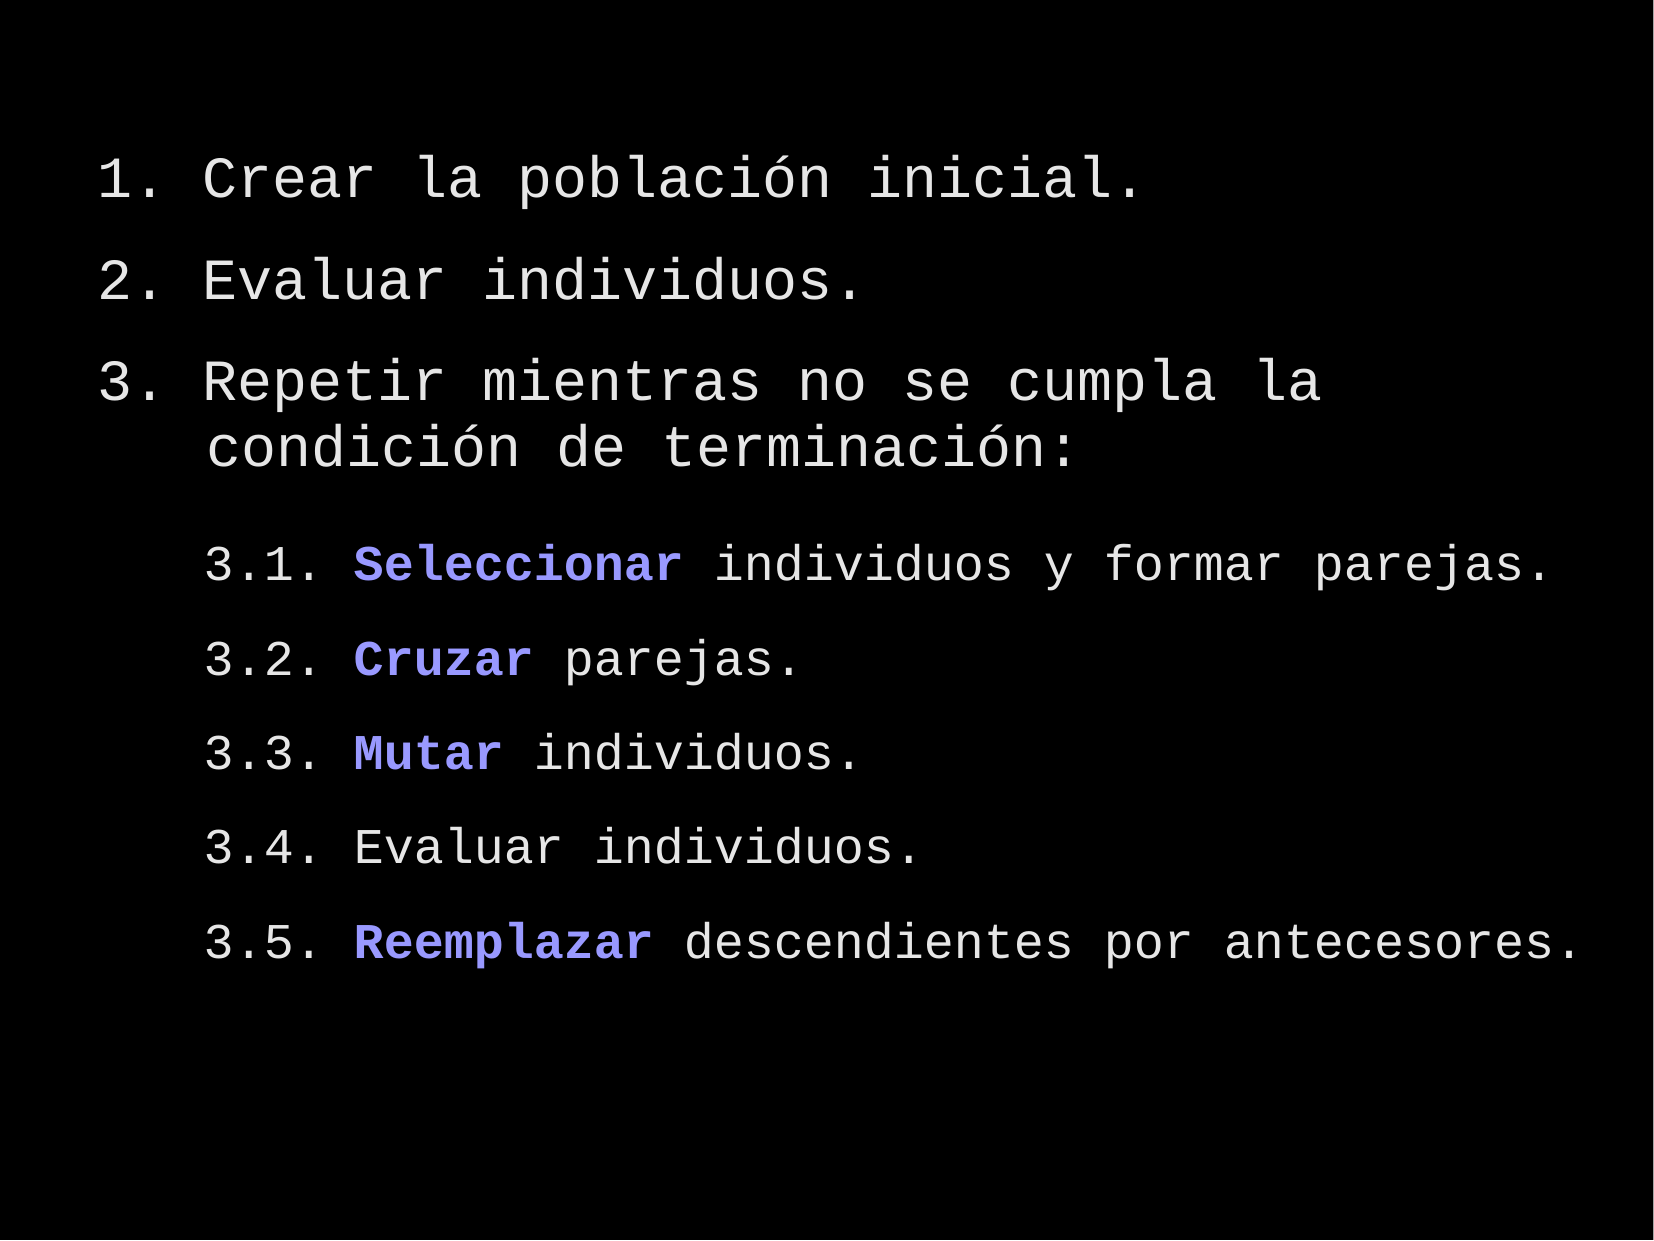

1. Crear la población inicial.
2. Evaluar individuos.
3. Repetir mientras no se cumpla la 			 condición de terminación:
3.1. Seleccionar individuos y formar parejas.
3.2. Cruzar parejas.
3.3. Mutar individuos.
3.4. Evaluar individuos.
3.5. Reemplazar descendientes por antecesores.